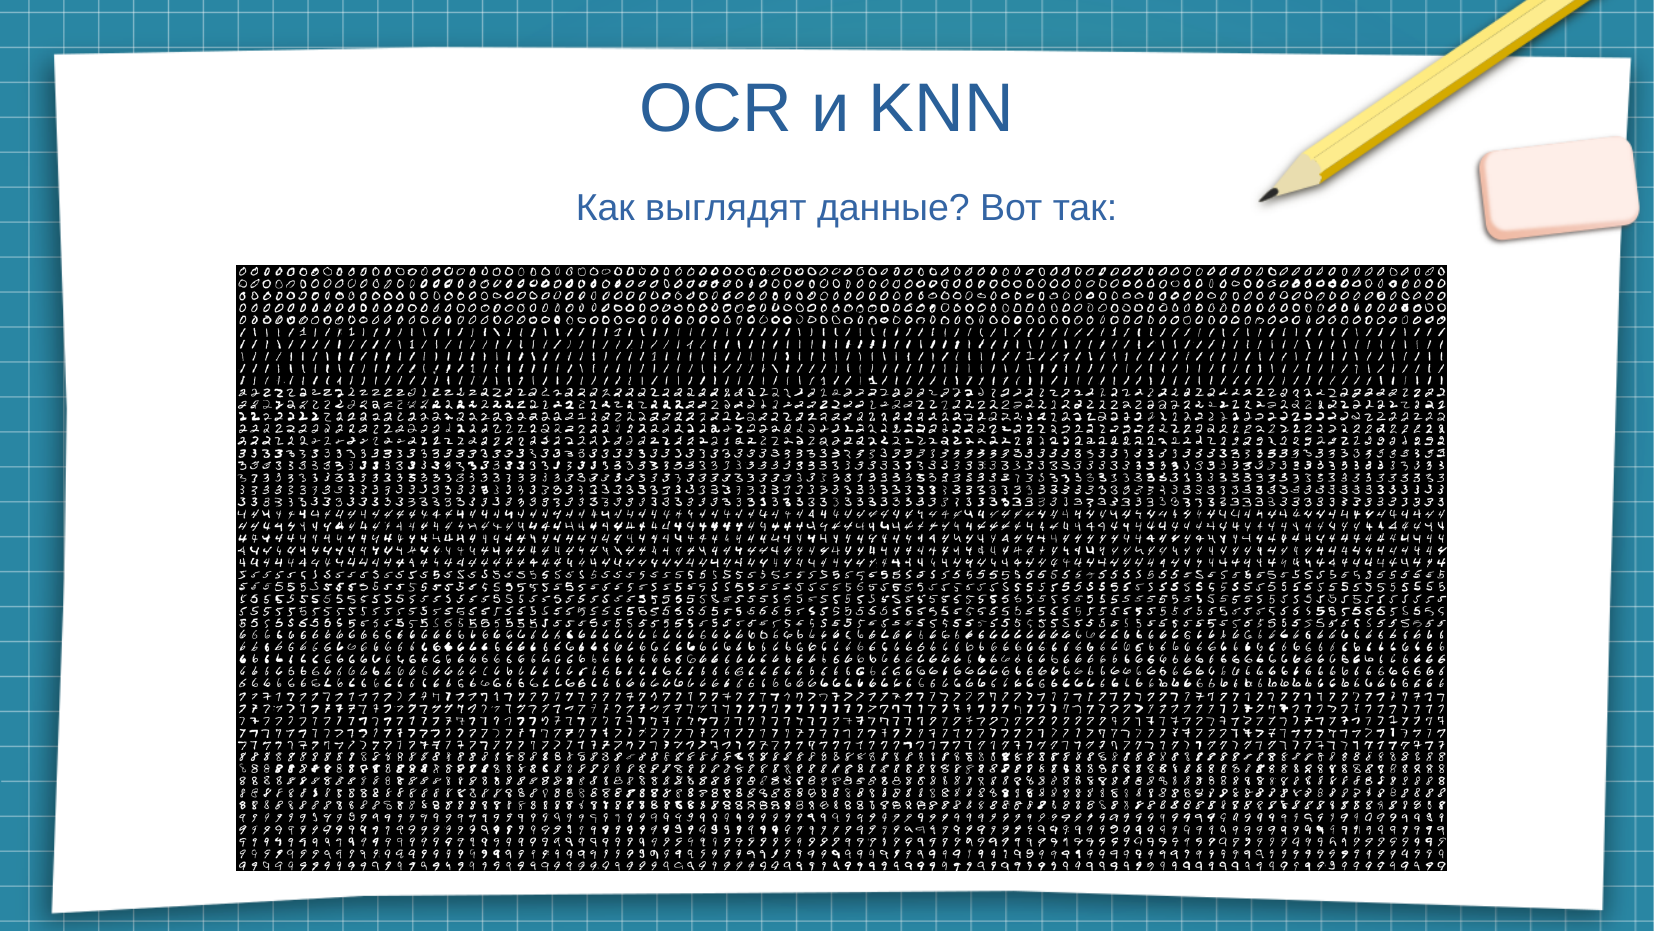

# OCR и KNN
Как выглядят данные? Вот так: